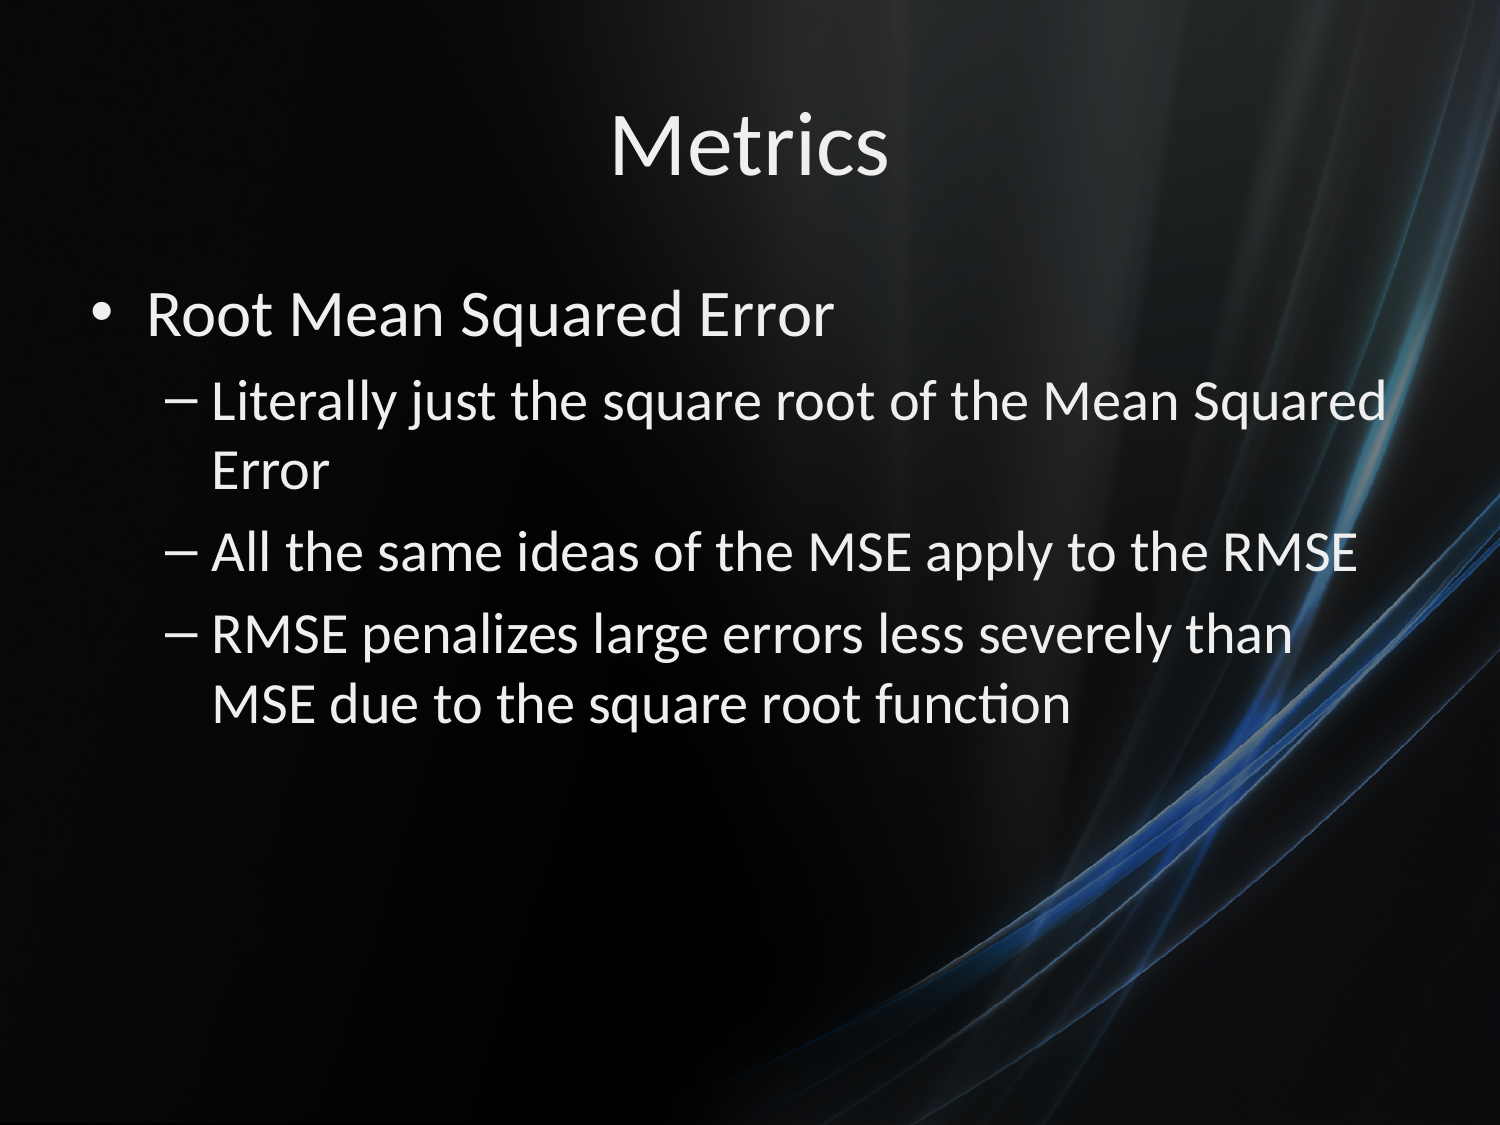

# Metrics
Root Mean Squared Error
Literally just the square root of the Mean Squared Error
All the same ideas of the MSE apply to the RMSE
RMSE penalizes large errors less severely than MSE due to the square root function